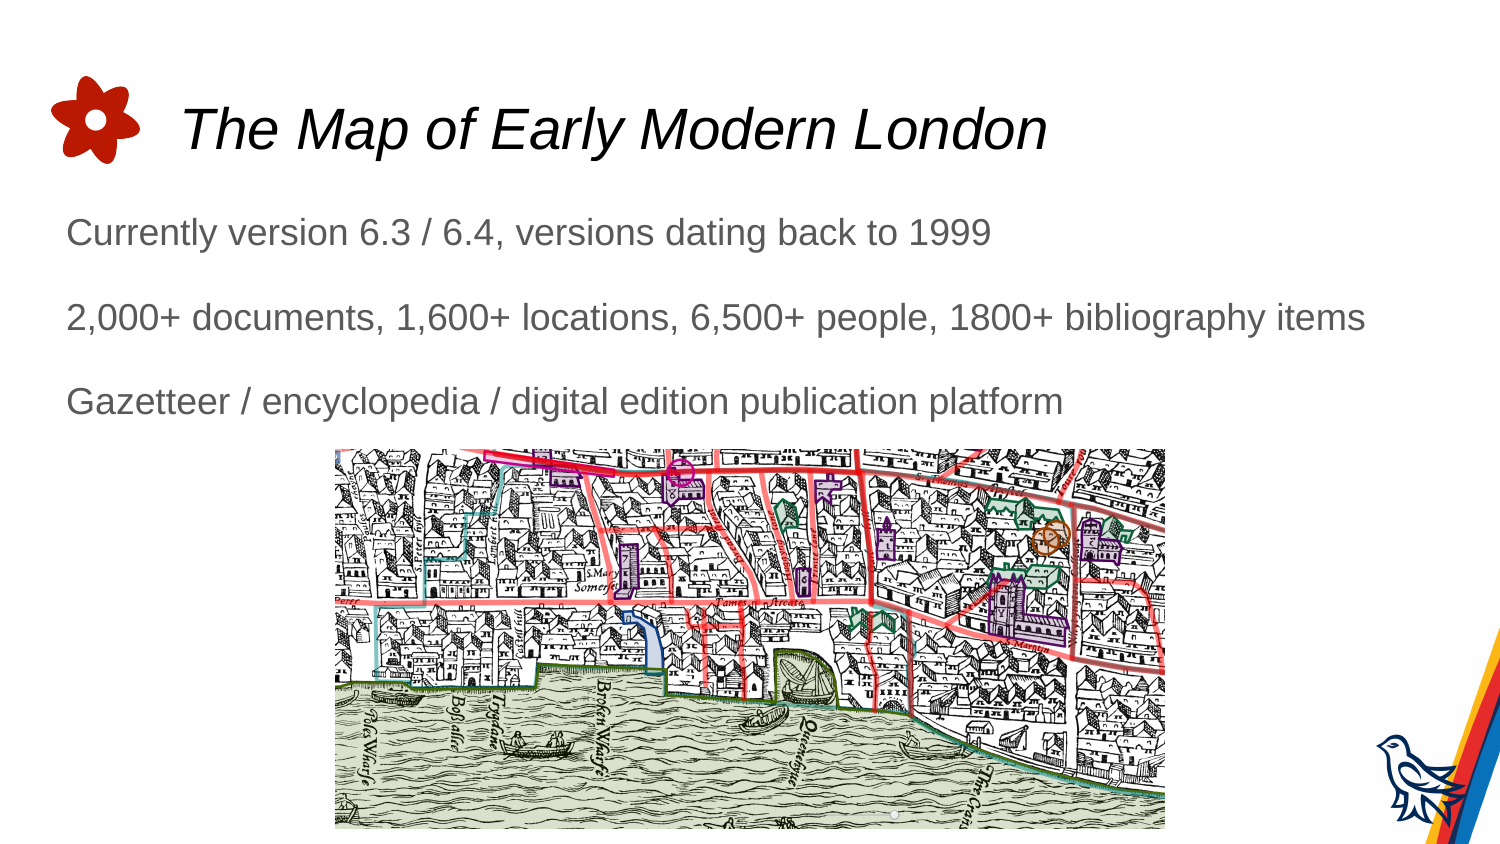

# The Map of Early Modern London
Currently version 6.3 / 6.4, versions dating back to 1999
2,000+ documents, 1,600+ locations, 6,500+ people, 1800+ bibliography items
Gazetteer / encyclopedia / digital edition publication platform